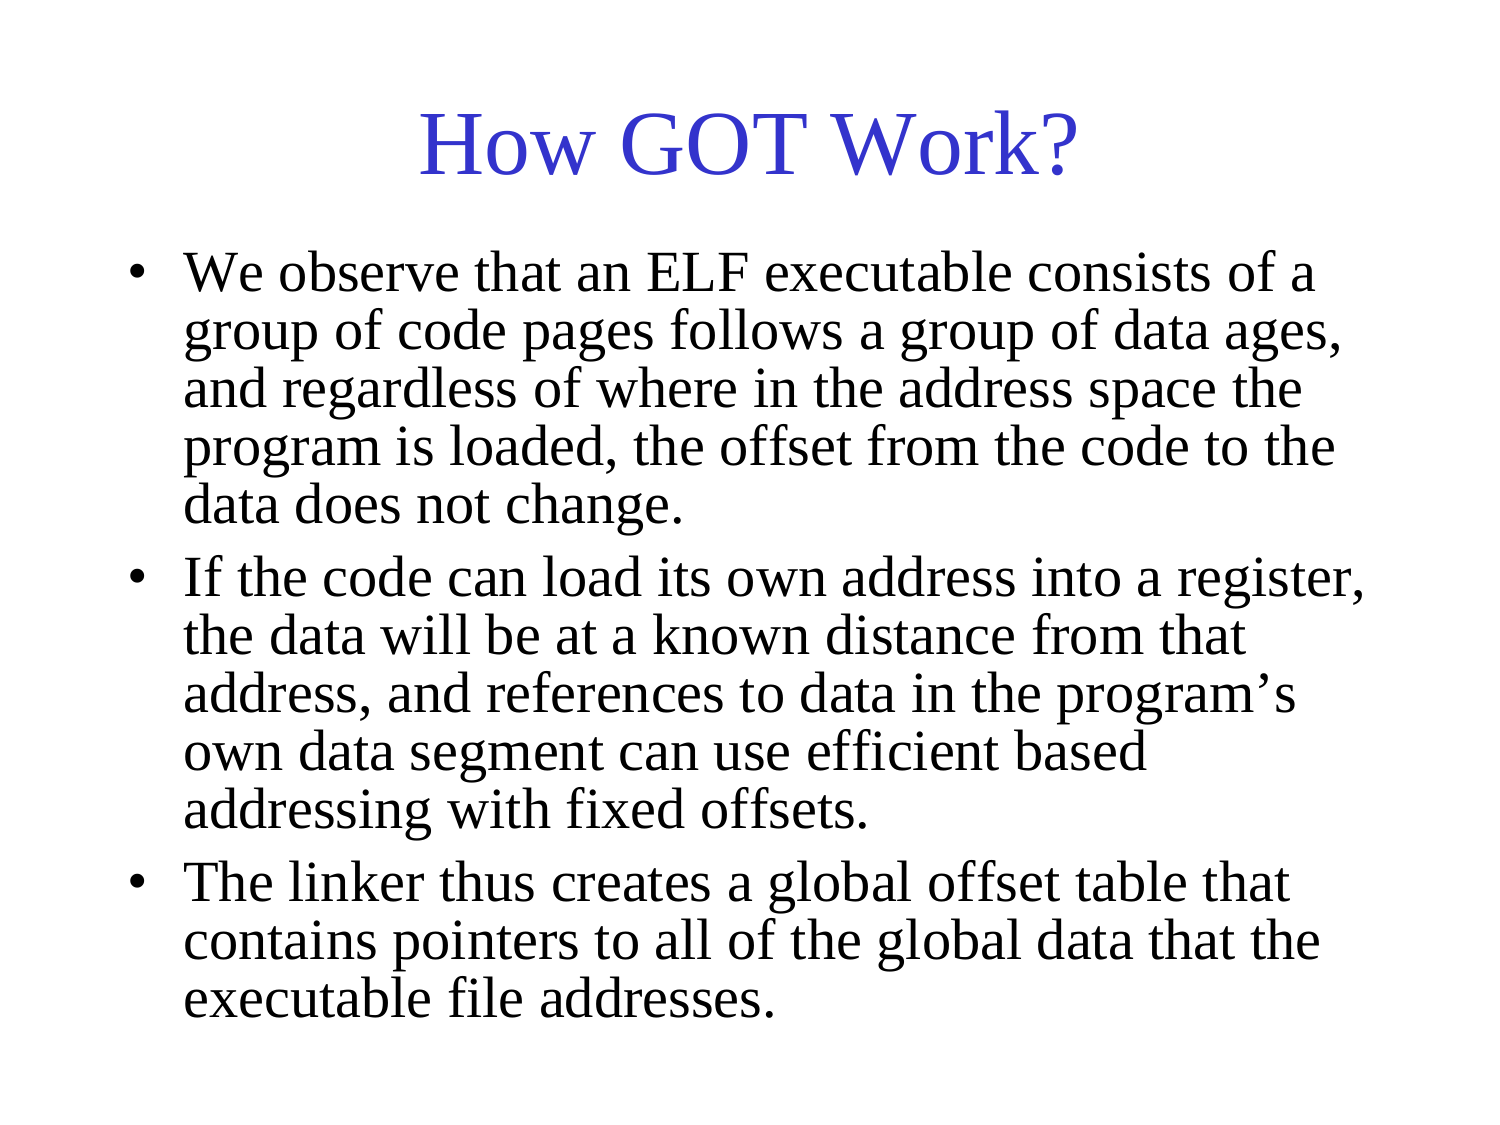

# How GOT Work?
We observe that an ELF executable consists of a group of code pages follows a group of data ages, and regardless of where in the address space the program is loaded, the offset from the code to the data does not change.
If the code can load its own address into a register, the data will be at a known distance from that address, and references to data in the program’s own data segment can use efficient based addressing with fixed offsets.
The linker thus creates a global offset table that contains pointers to all of the global data that the executable file addresses.